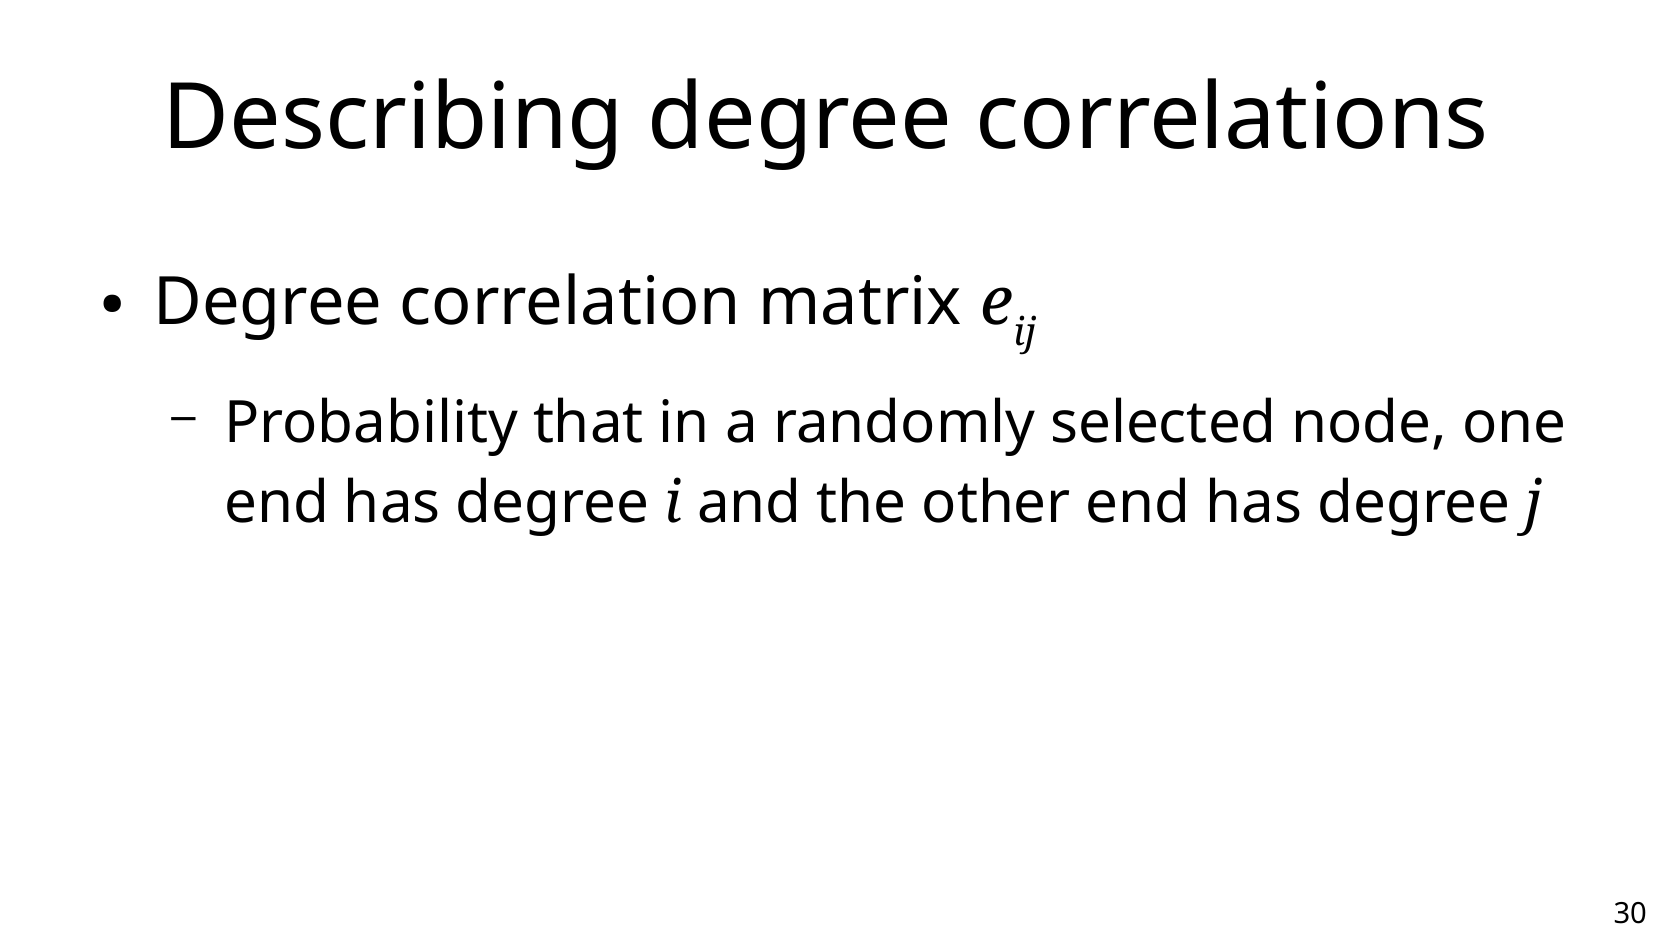

# Describing degree correlations
Degree correlation matrix eij
Probability that in a randomly selected node, one end has degree i and the other end has degree j
30